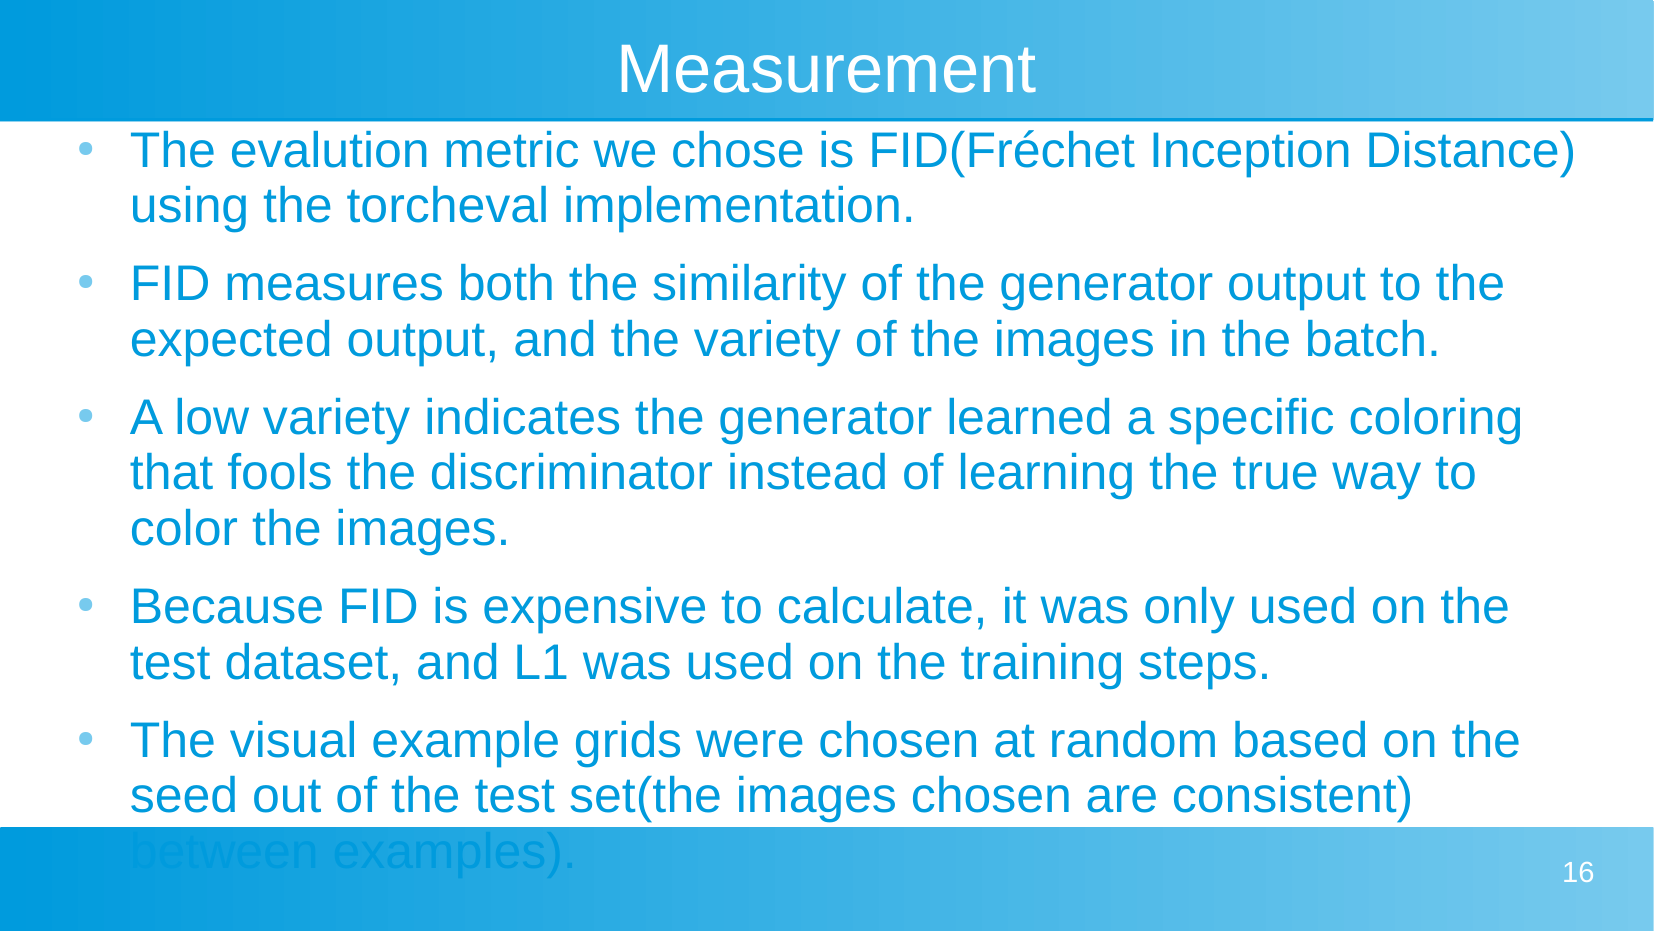

# Measurement
The evalution metric we chose is FID(Fréchet Inception Distance) using the torcheval implementation.
FID measures both the similarity of the generator output to the expected output, and the variety of the images in the batch.
A low variety indicates the generator learned a specific coloring that fools the discriminator instead of learning the true way to color the images.
Because FID is expensive to calculate, it was only used on the test dataset, and L1 was used on the training steps.
The visual example grids were chosen at random based on the seed out of the test set(the images chosen are consistent) between examples).
16